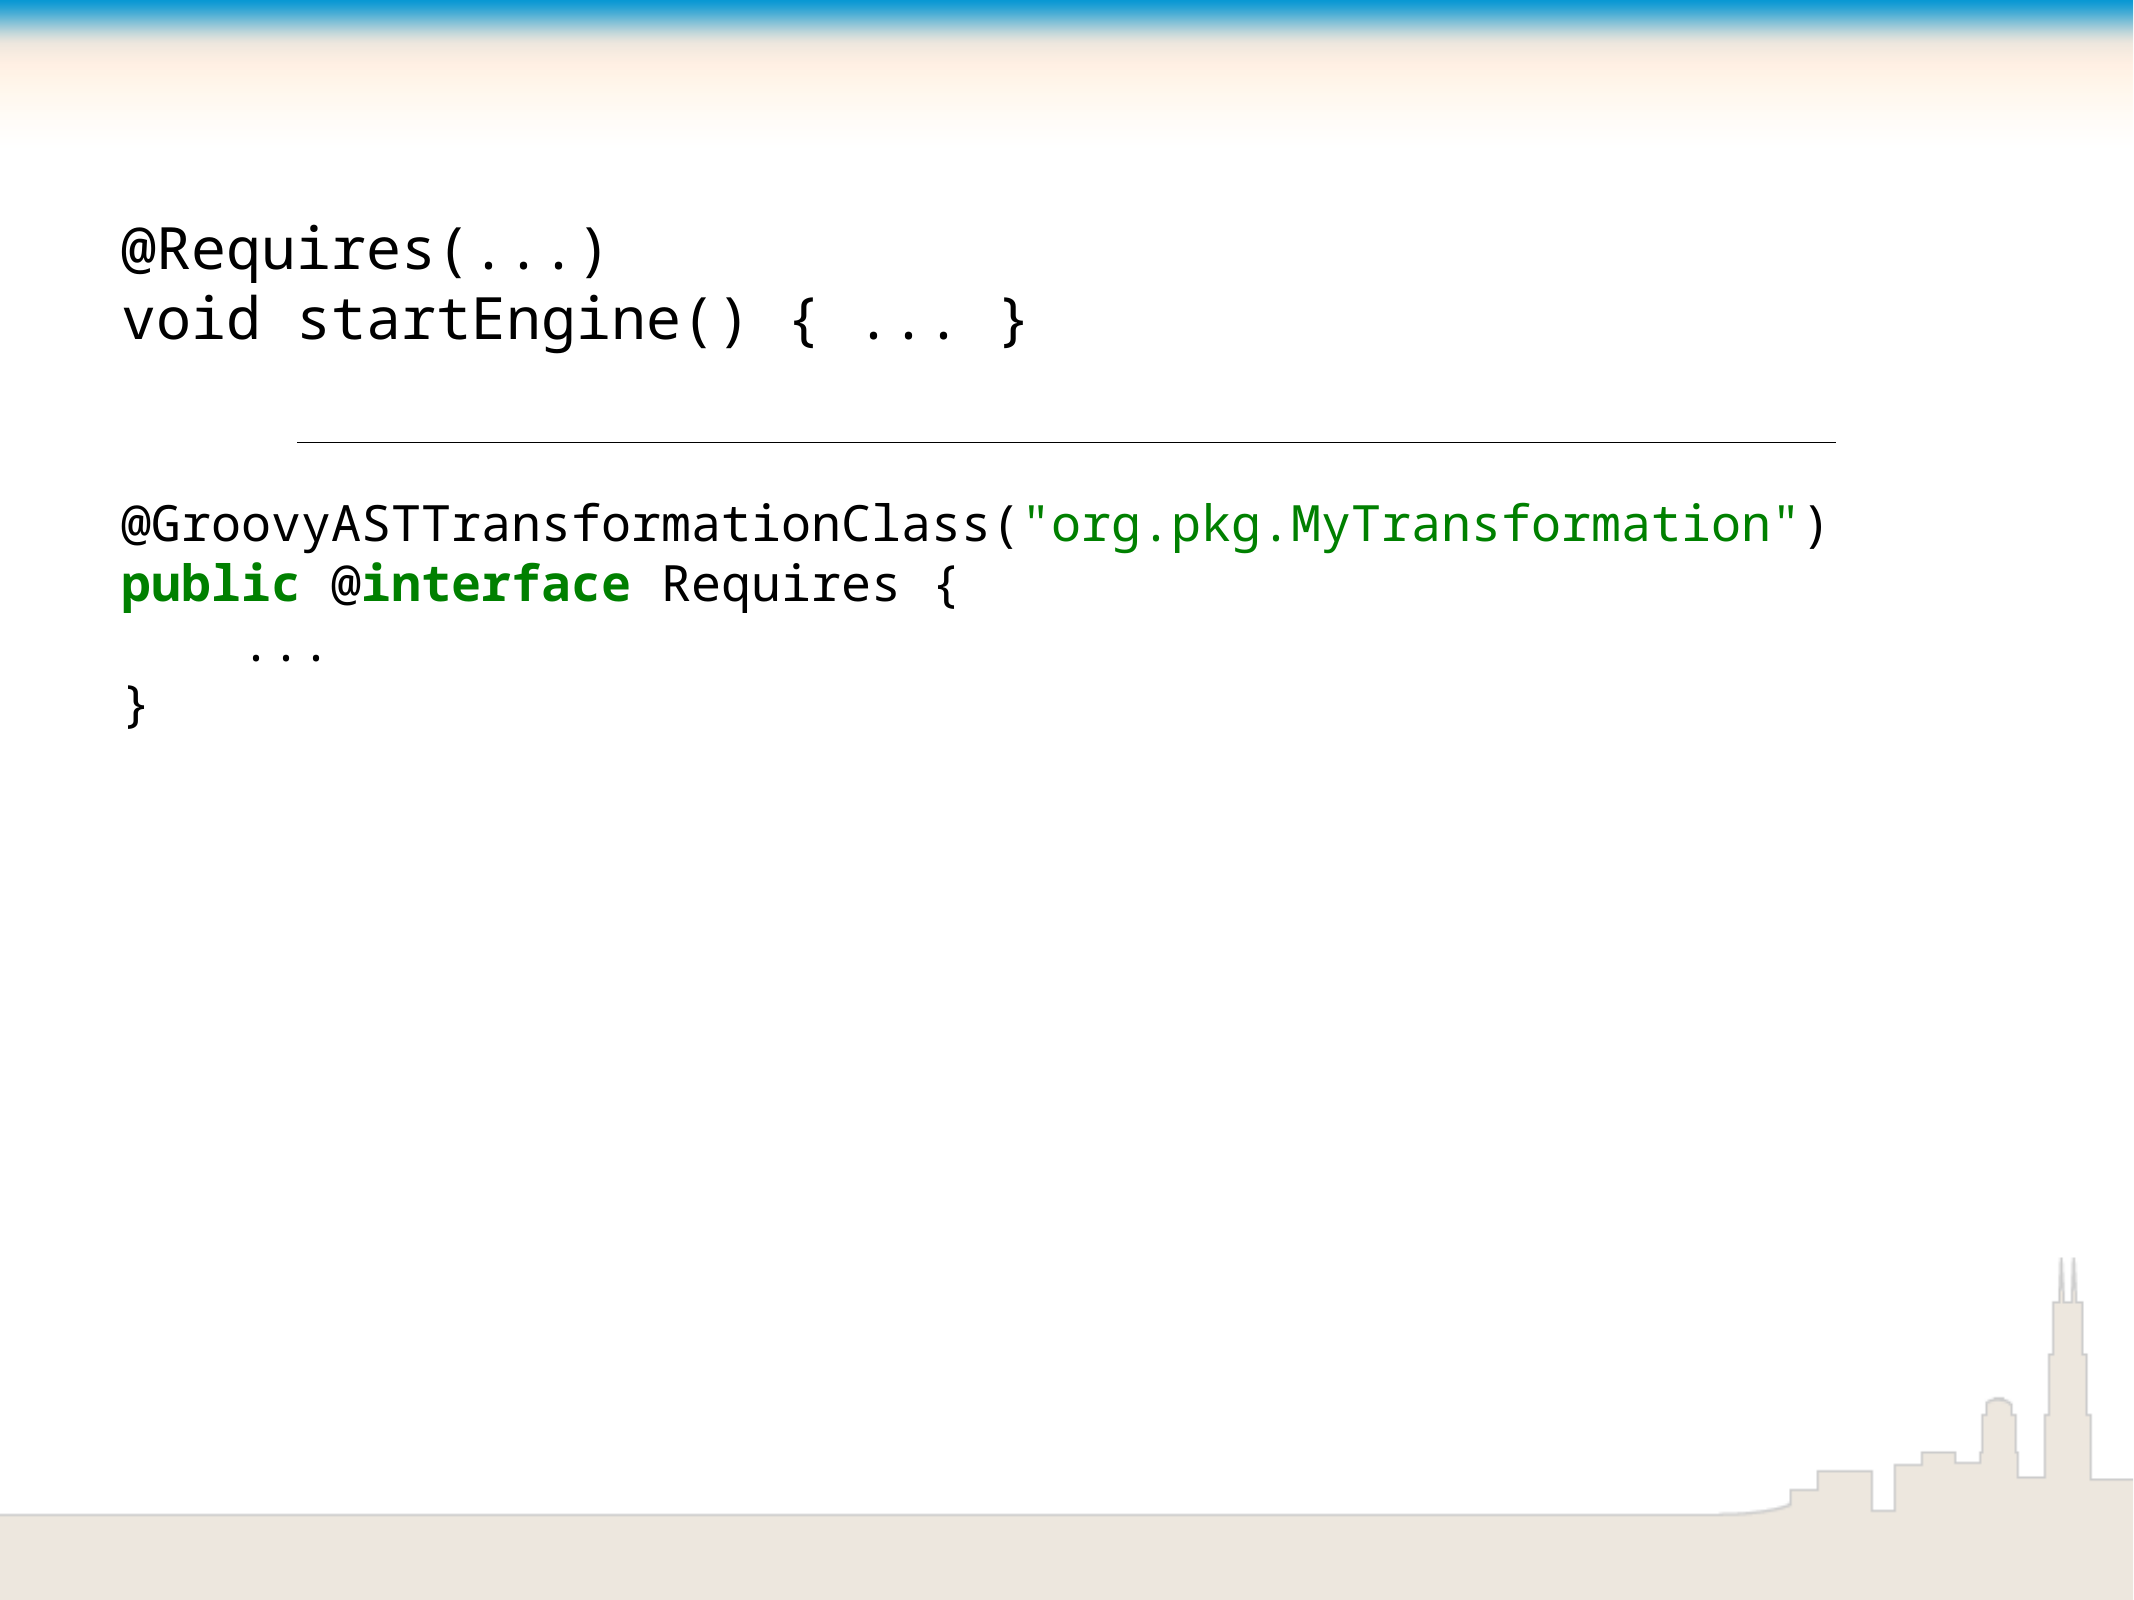

@Requires(...)
void startEngine() { ... }
@GroovyASTTransformationClass("org.pkg.MyTransformation")
public @interface Requires {
 ...
}